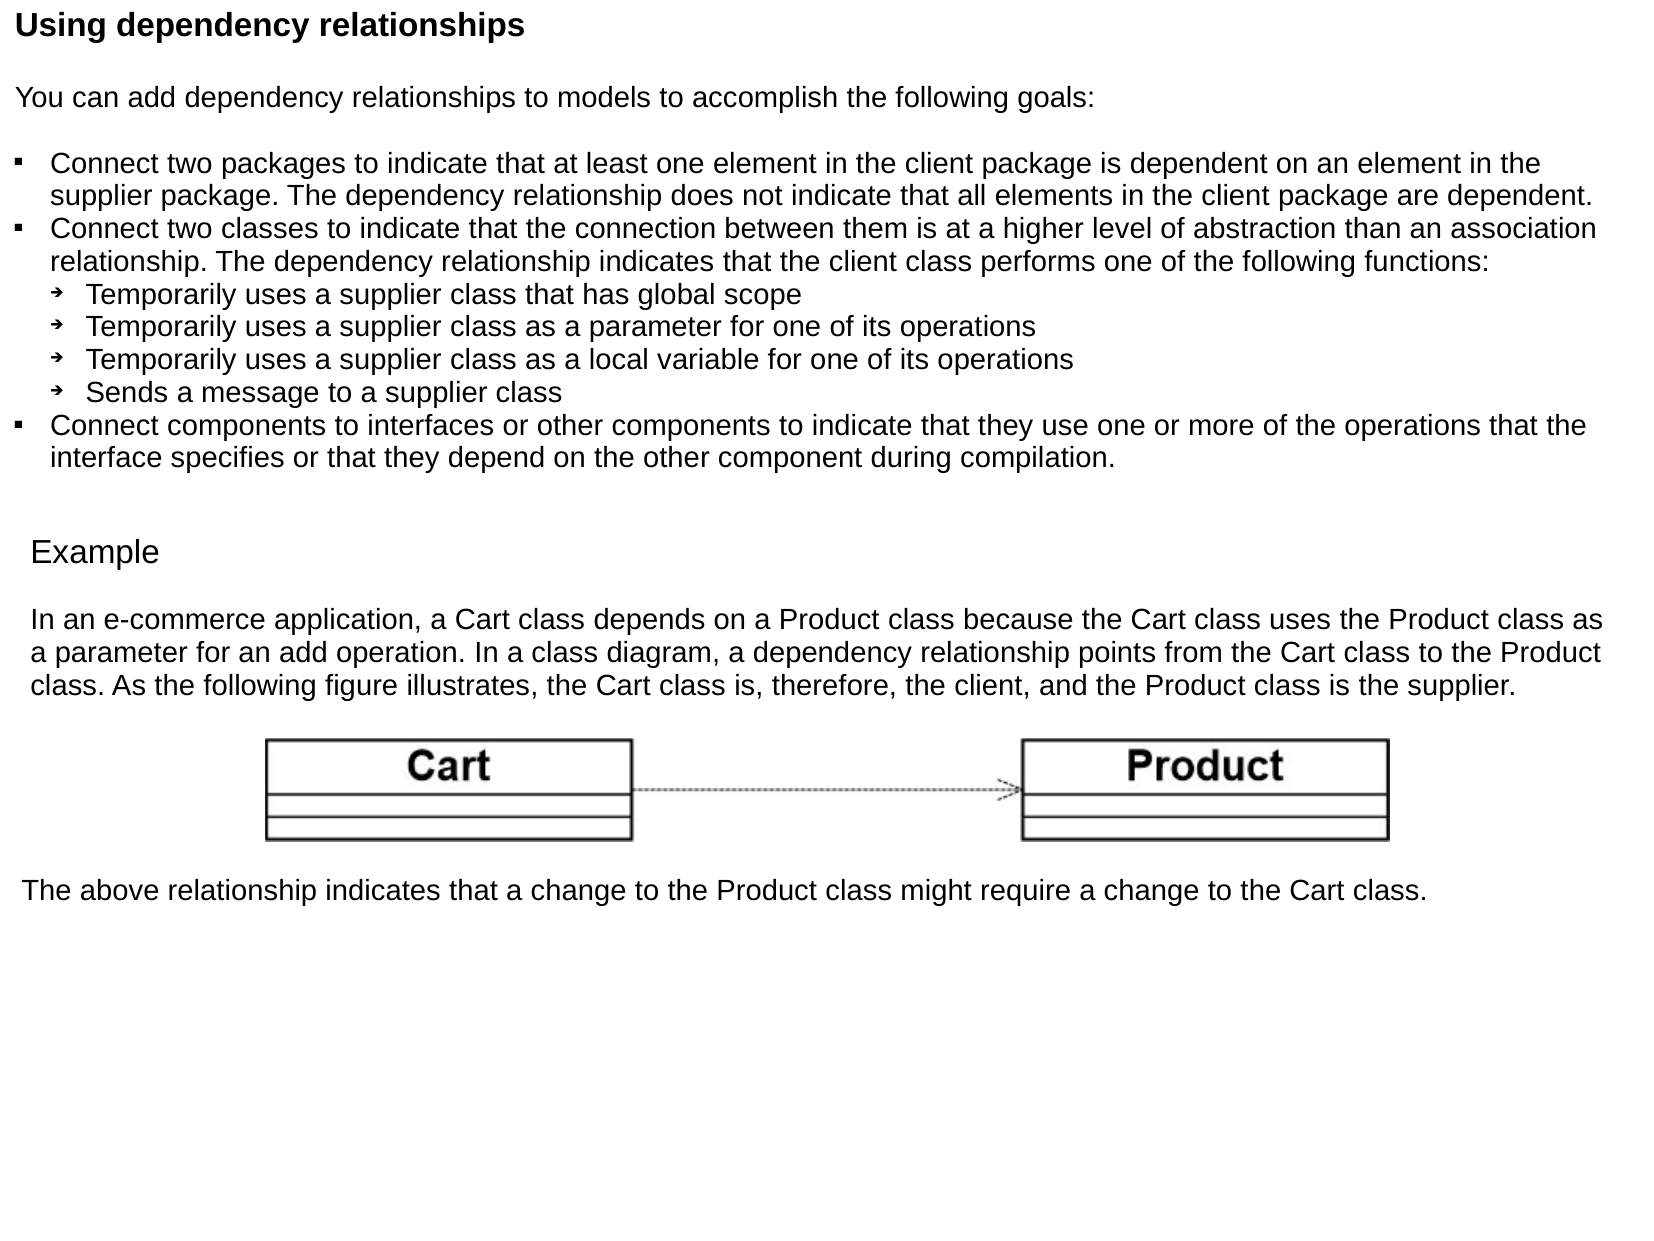

Using dependency relationships
You can add dependency relationships to models to accomplish the following goals:
Connect two packages to indicate that at least one element in the client package is dependent on an element in the supplier package. The dependency relationship does not indicate that all elements in the client package are dependent.
Connect two classes to indicate that the connection between them is at a higher level of abstraction than an association relationship. The dependency relationship indicates that the client class performs one of the following functions:
Temporarily uses a supplier class that has global scope
Temporarily uses a supplier class as a parameter for one of its operations
Temporarily uses a supplier class as a local variable for one of its operations
Sends a message to a supplier class
Connect components to interfaces or other components to indicate that they use one or more of the operations that the interface specifies or that they depend on the other component during compilation.
Example
In an e-commerce application, a Cart class depends on a Product class because the Cart class uses the Product class as a parameter for an add operation. In a class diagram, a dependency relationship points from the Cart class to the Product class. As the following figure illustrates, the Cart class is, therefore, the client, and the Product class is the supplier.
The above relationship indicates that a change to the Product class might require a change to the Cart class.